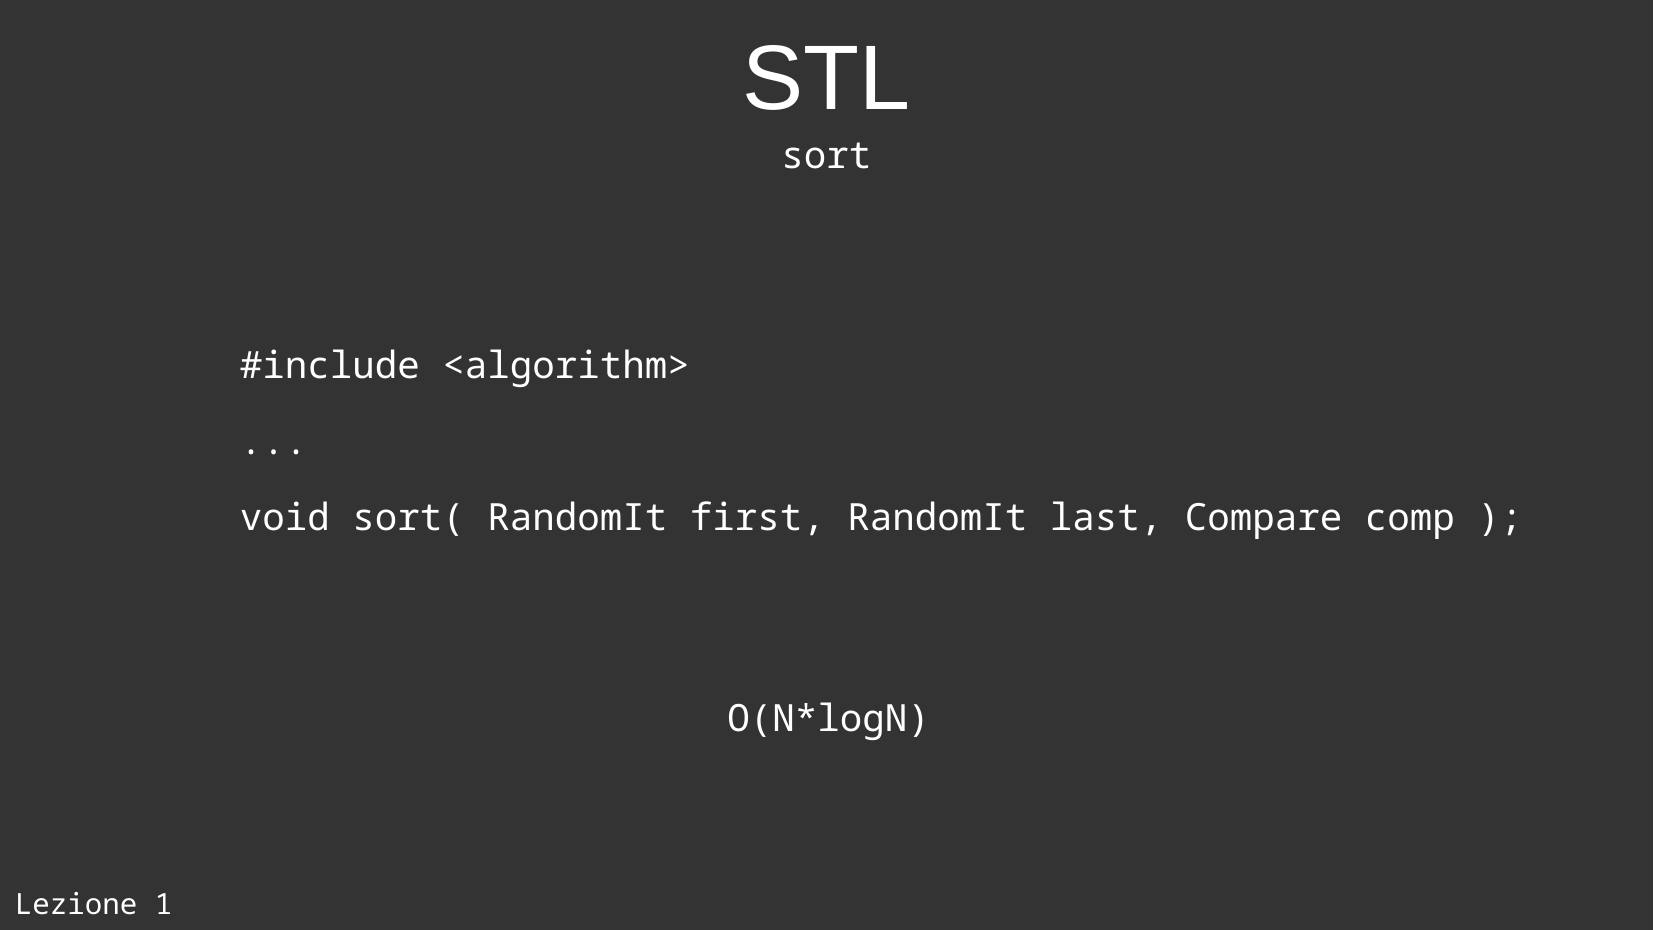

# STL
sort
#include <algorithm>
...
void sort( RandomIt first, RandomIt last, Compare comp );
O(N*logN)
Lezione 1